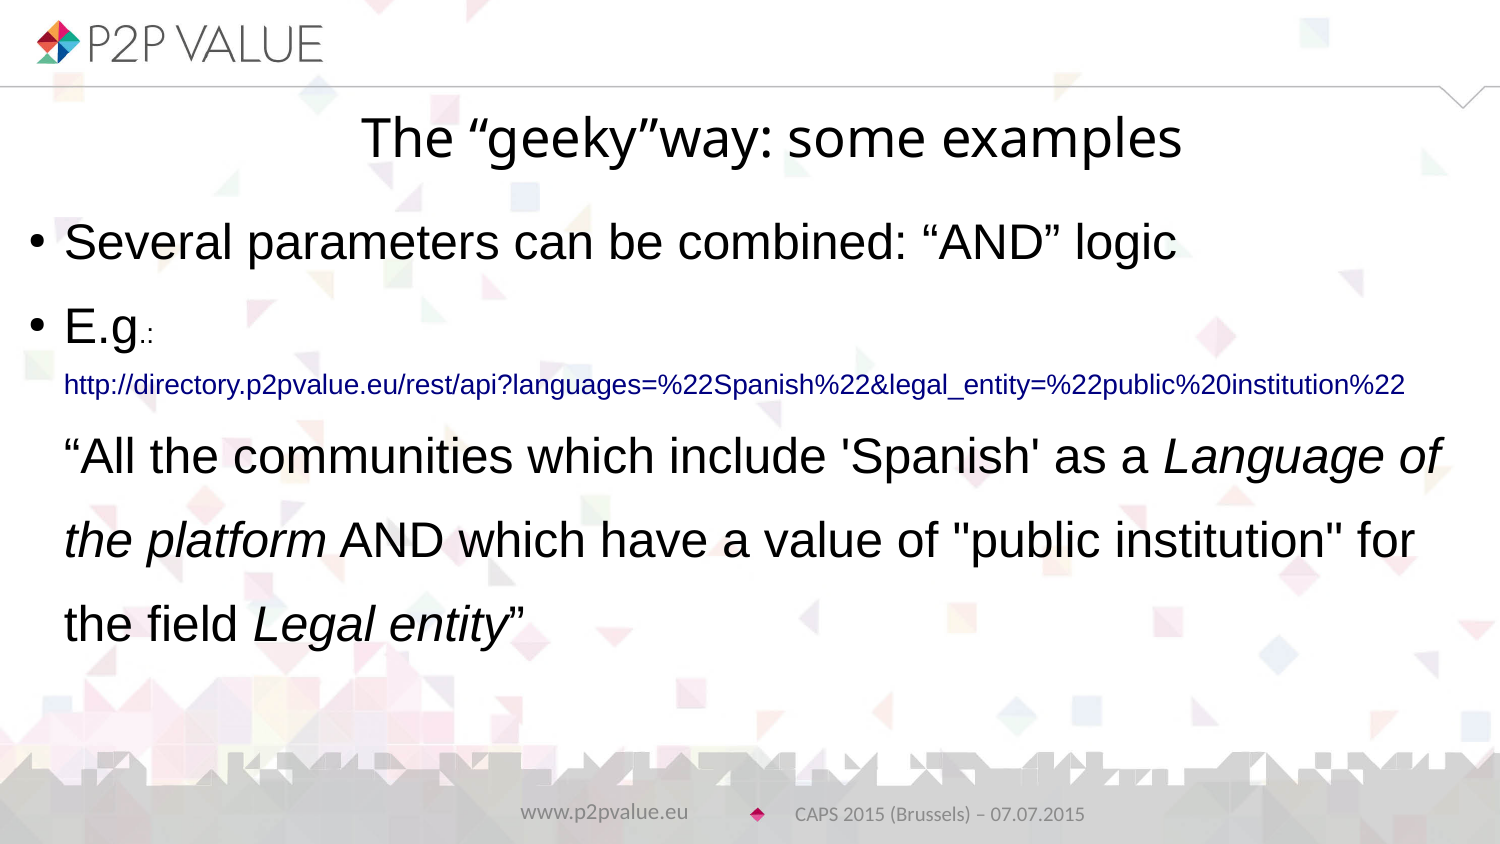

# The “geeky”way: some examples
Several parameters can be combined: “AND” logic
E.g.:
http://directory.p2pvalue.eu/rest/api?languages=%22Spanish%22&legal_entity=%22public%20institution%22
“All the communities which include 'Spanish' as a Language of the platform AND which have a value of "public institution" for the field Legal entity”
www.p2pvalue.eu
CAPS 2015 (Brussels) – 07.07.2015